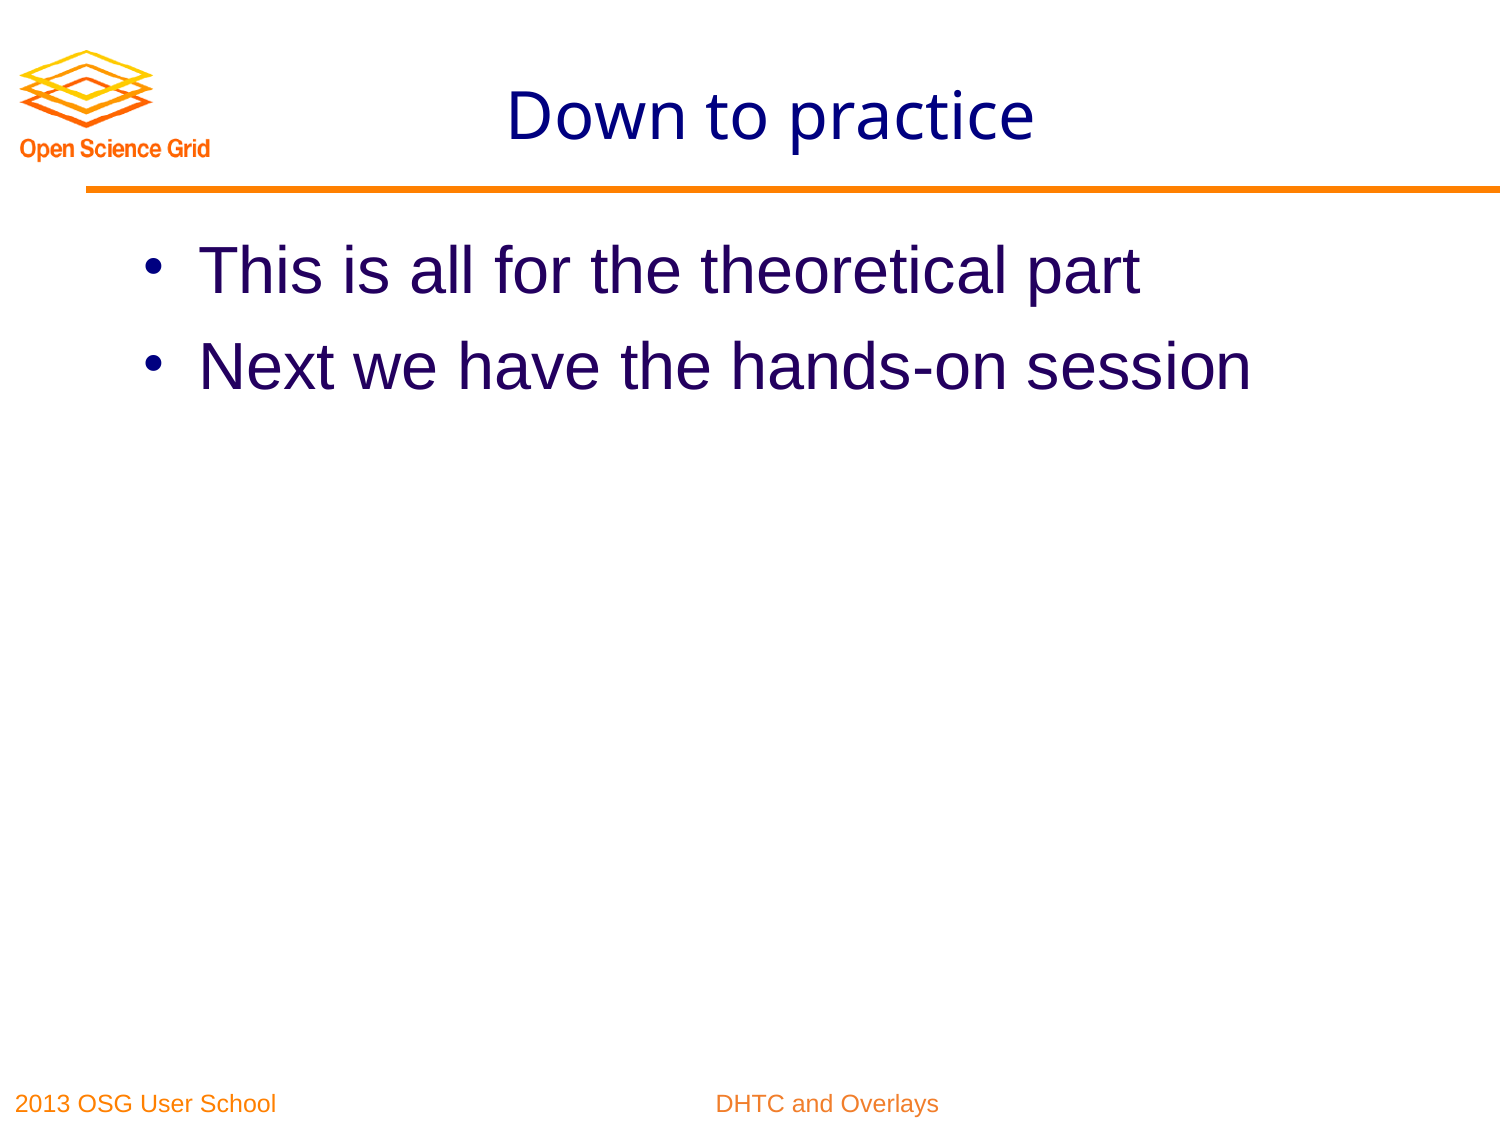

# Down to practice
This is all for the theoretical part
Next we have the hands-on session